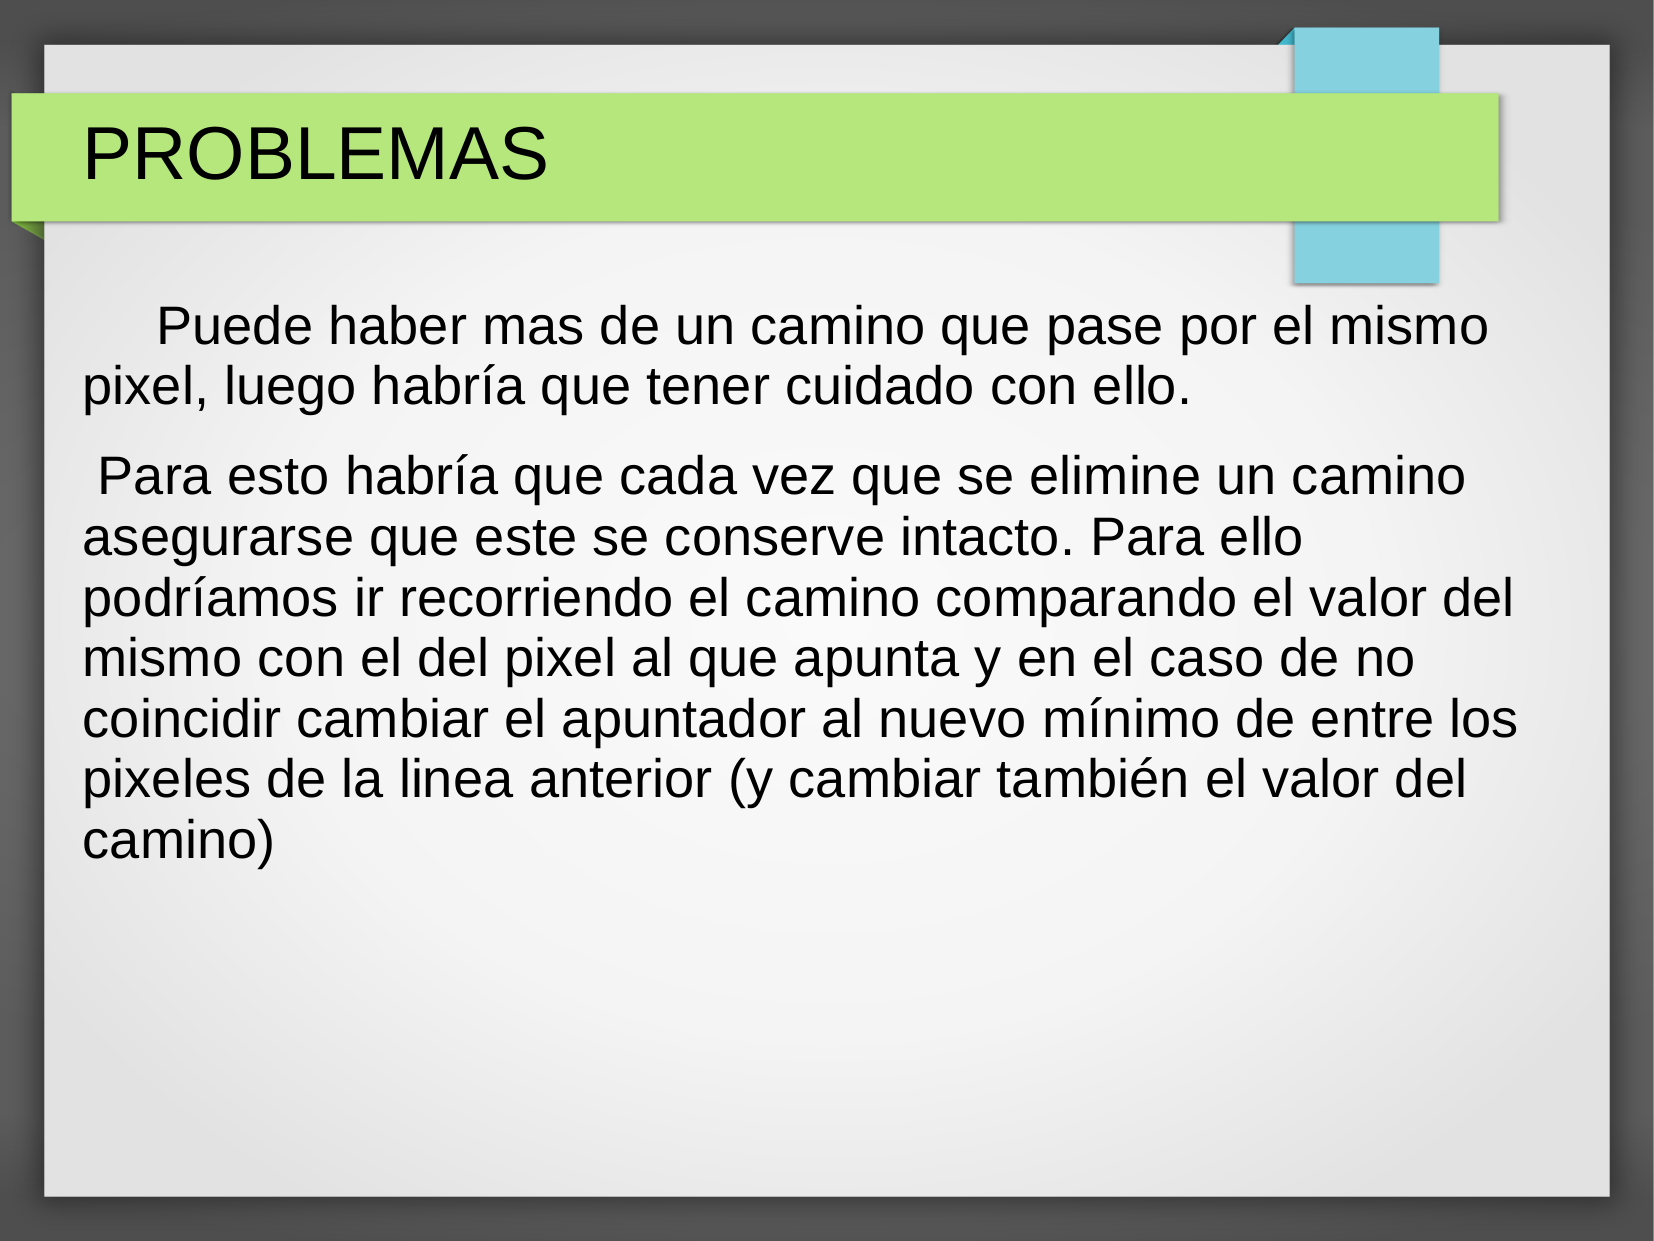

# PROBLEMAS
 	Puede haber mas de un camino que pase por el mismo pixel, luego habría que tener cuidado con ello.
 Para esto habría que cada vez que se elimine un camino asegurarse que este se conserve intacto. Para ello podríamos ir recorriendo el camino comparando el valor del mismo con el del pixel al que apunta y en el caso de no coincidir cambiar el apuntador al nuevo mínimo de entre los pixeles de la linea anterior (y cambiar también el valor del camino)